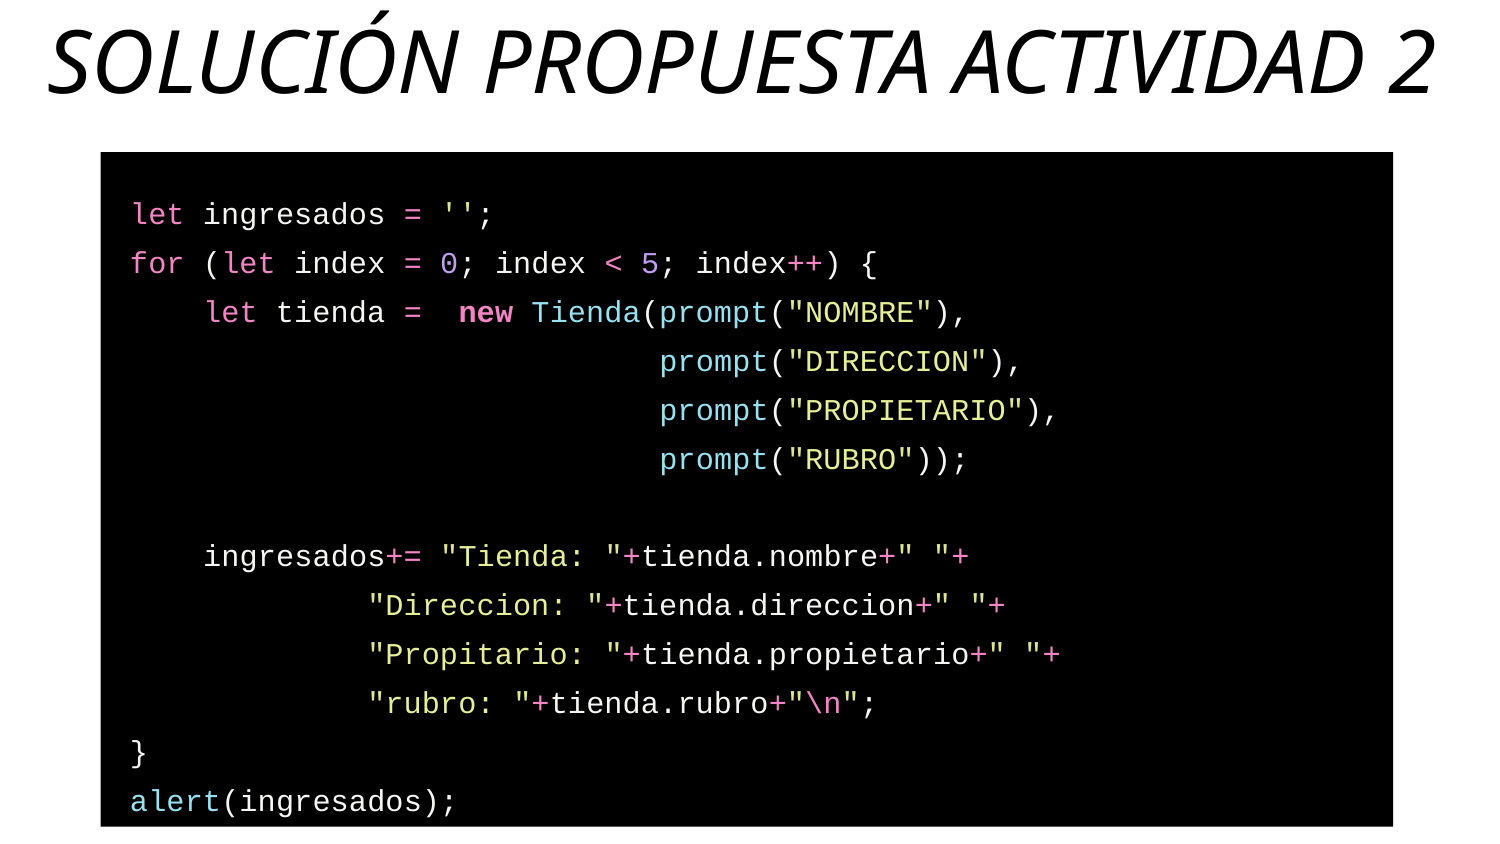

SOLUCIÓN PROPUESTA ACTIVIDAD 2
let ingresados = '';
for (let index = 0; index < 5; index++) {
 let tienda = new Tienda(prompt("NOMBRE"),
 prompt("DIRECCION"),
 prompt("PROPIETARIO"),
 prompt("RUBRO"));
 ingresados+= "Tienda: "+tienda.nombre+" "+
 "Direccion: "+tienda.direccion+" "+
 "Propitario: "+tienda.propietario+" "+
 "rubro: "+tienda.rubro+"\n";
}
alert(ingresados);